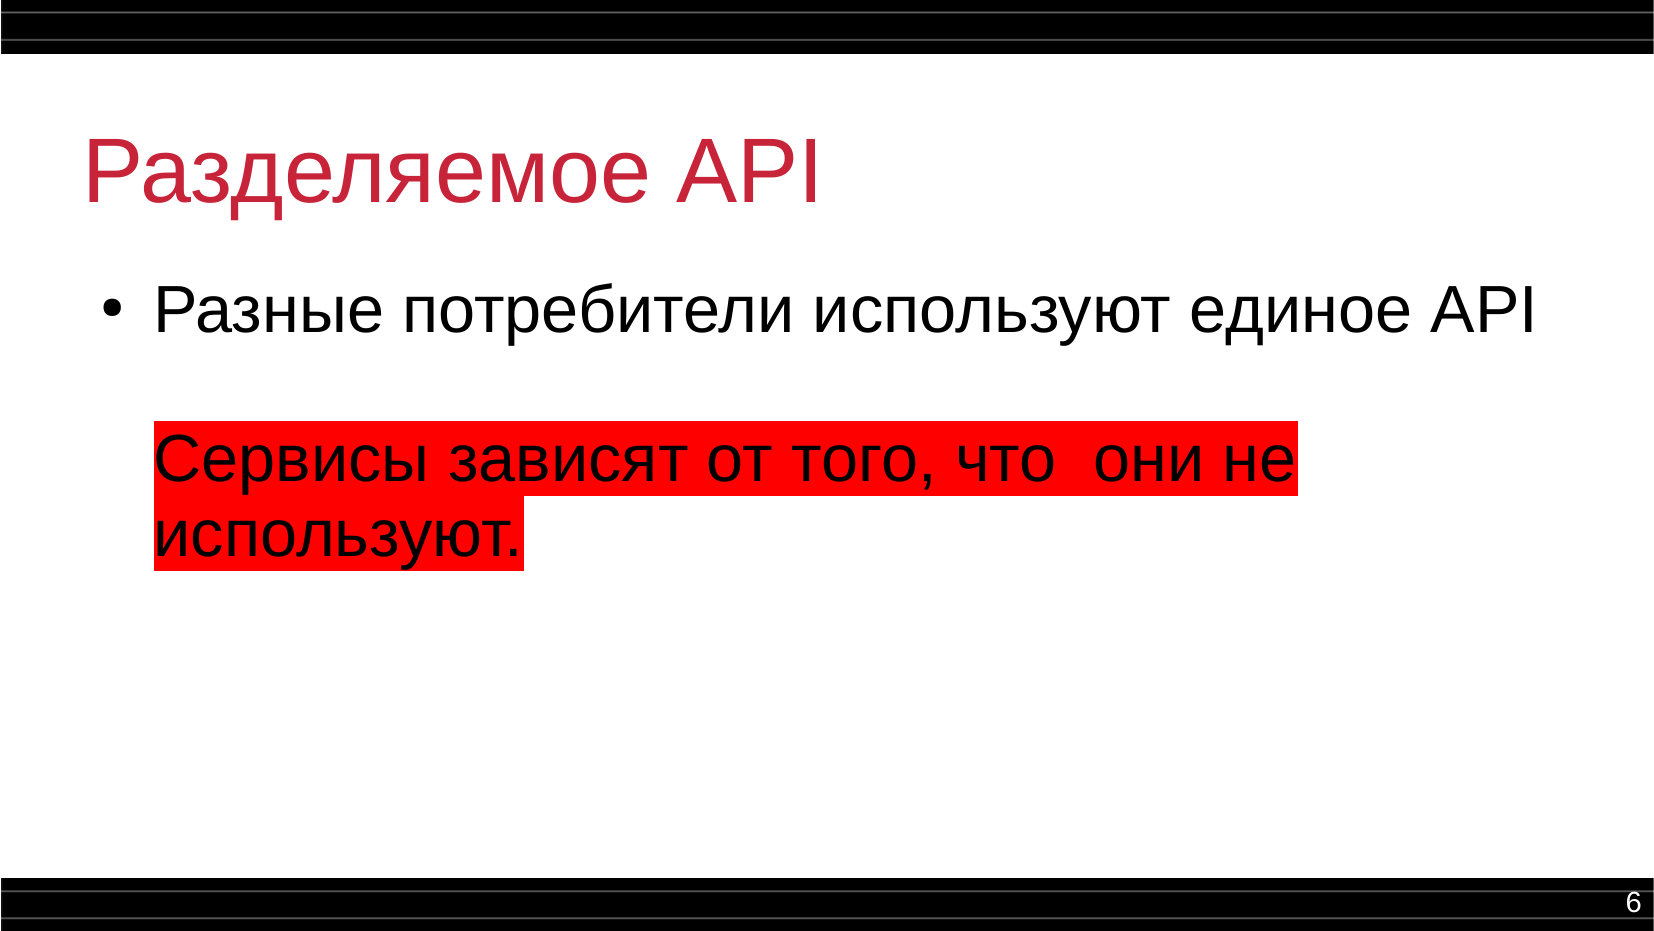

# Разделяемое API
Разные потребители используют единое API
Сервисы зависят от того, что они не используют.